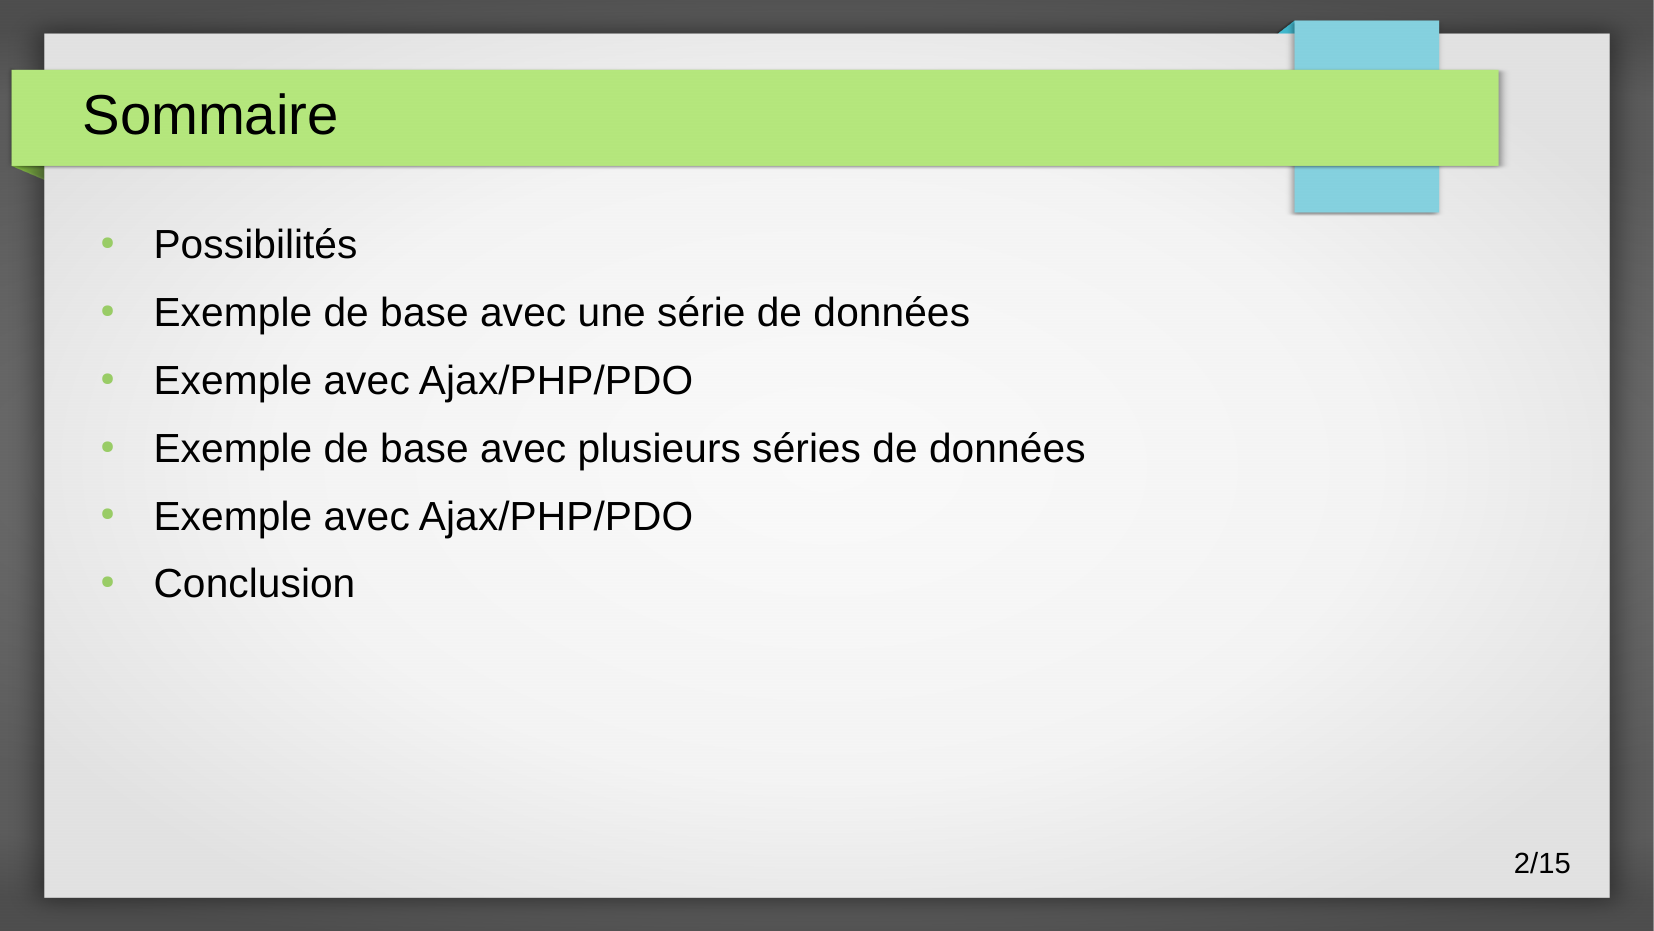

# Sommaire
Possibilités
Exemple de base avec une série de données
Exemple avec Ajax/PHP/PDO
Exemple de base avec plusieurs séries de données
Exemple avec Ajax/PHP/PDO
Conclusion
2